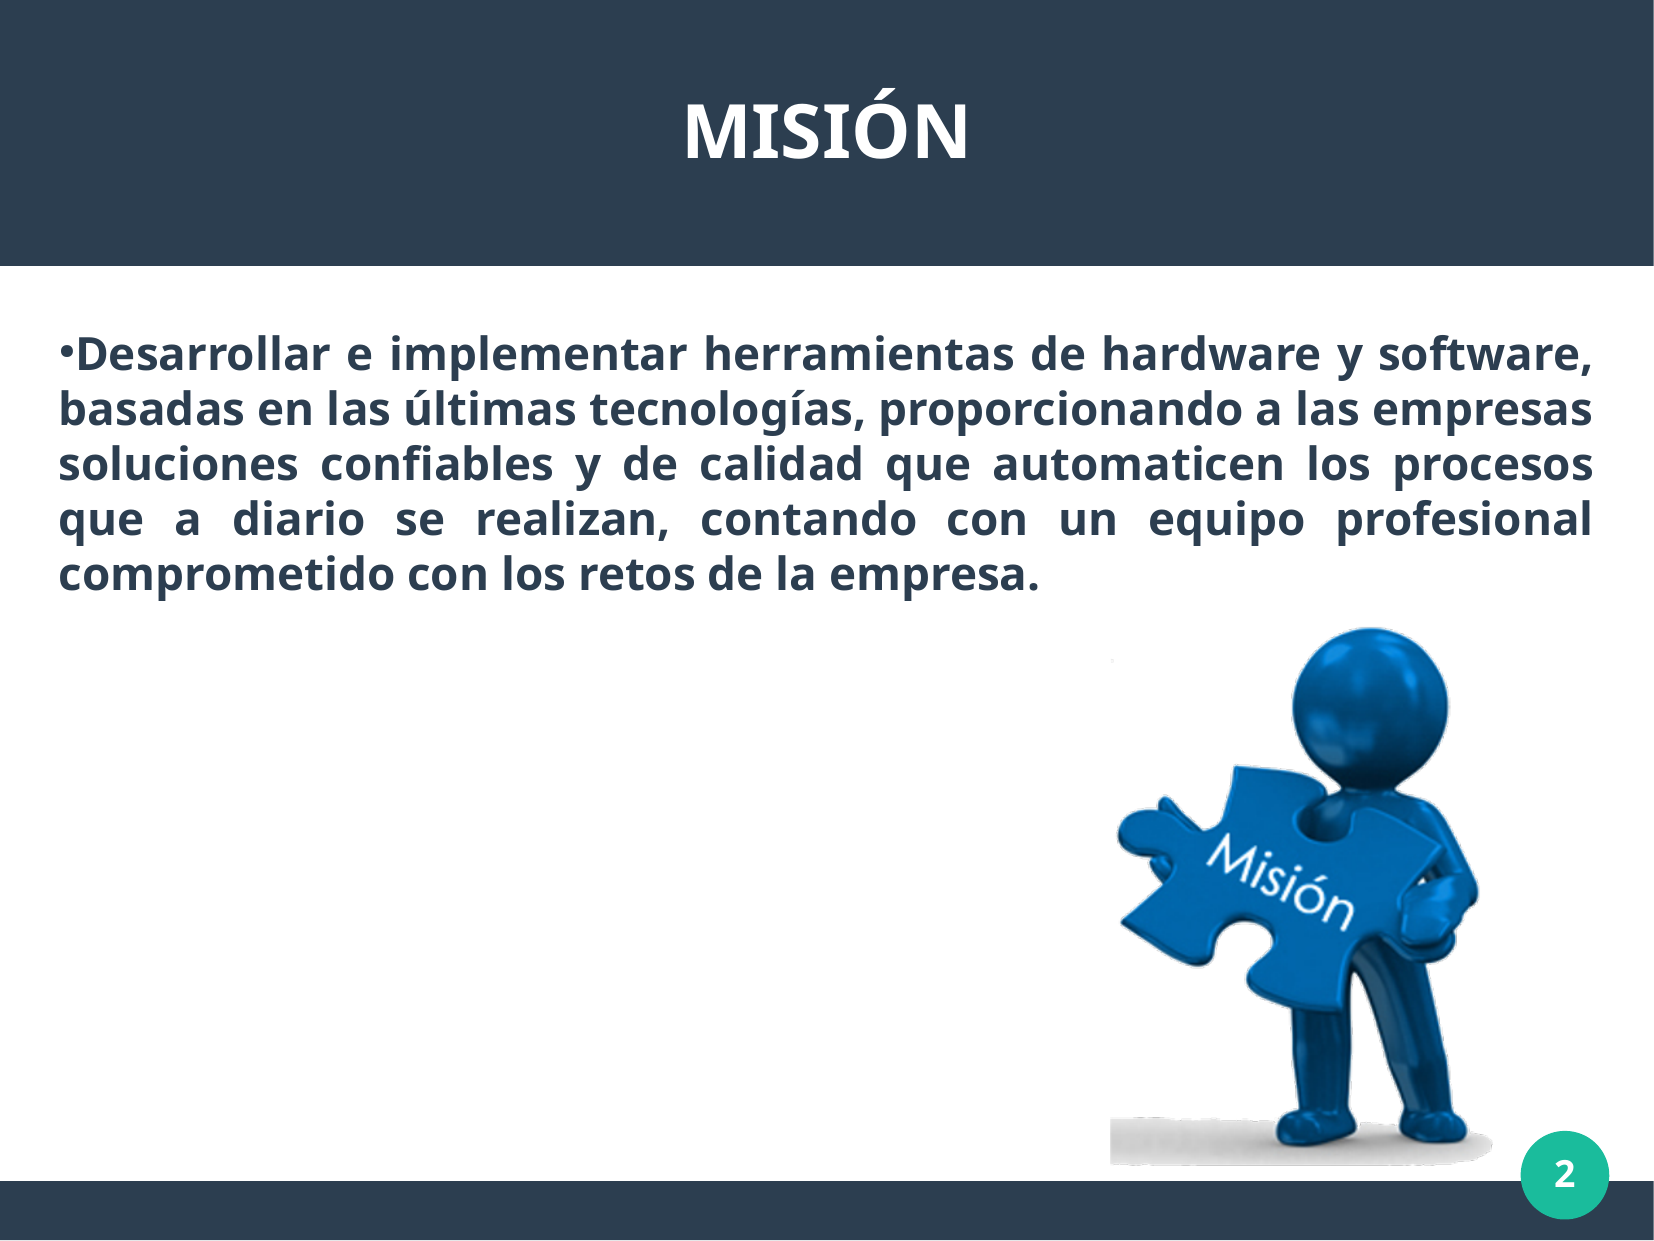

# MISIÓN
Desarrollar e implementar herramientas de hardware y software, basadas en las últimas tecnologías, proporcionando a las empresas soluciones confiables y de calidad que automaticen los procesos que a diario se realizan, contando con un equipo profesional comprometido con los retos de la empresa.